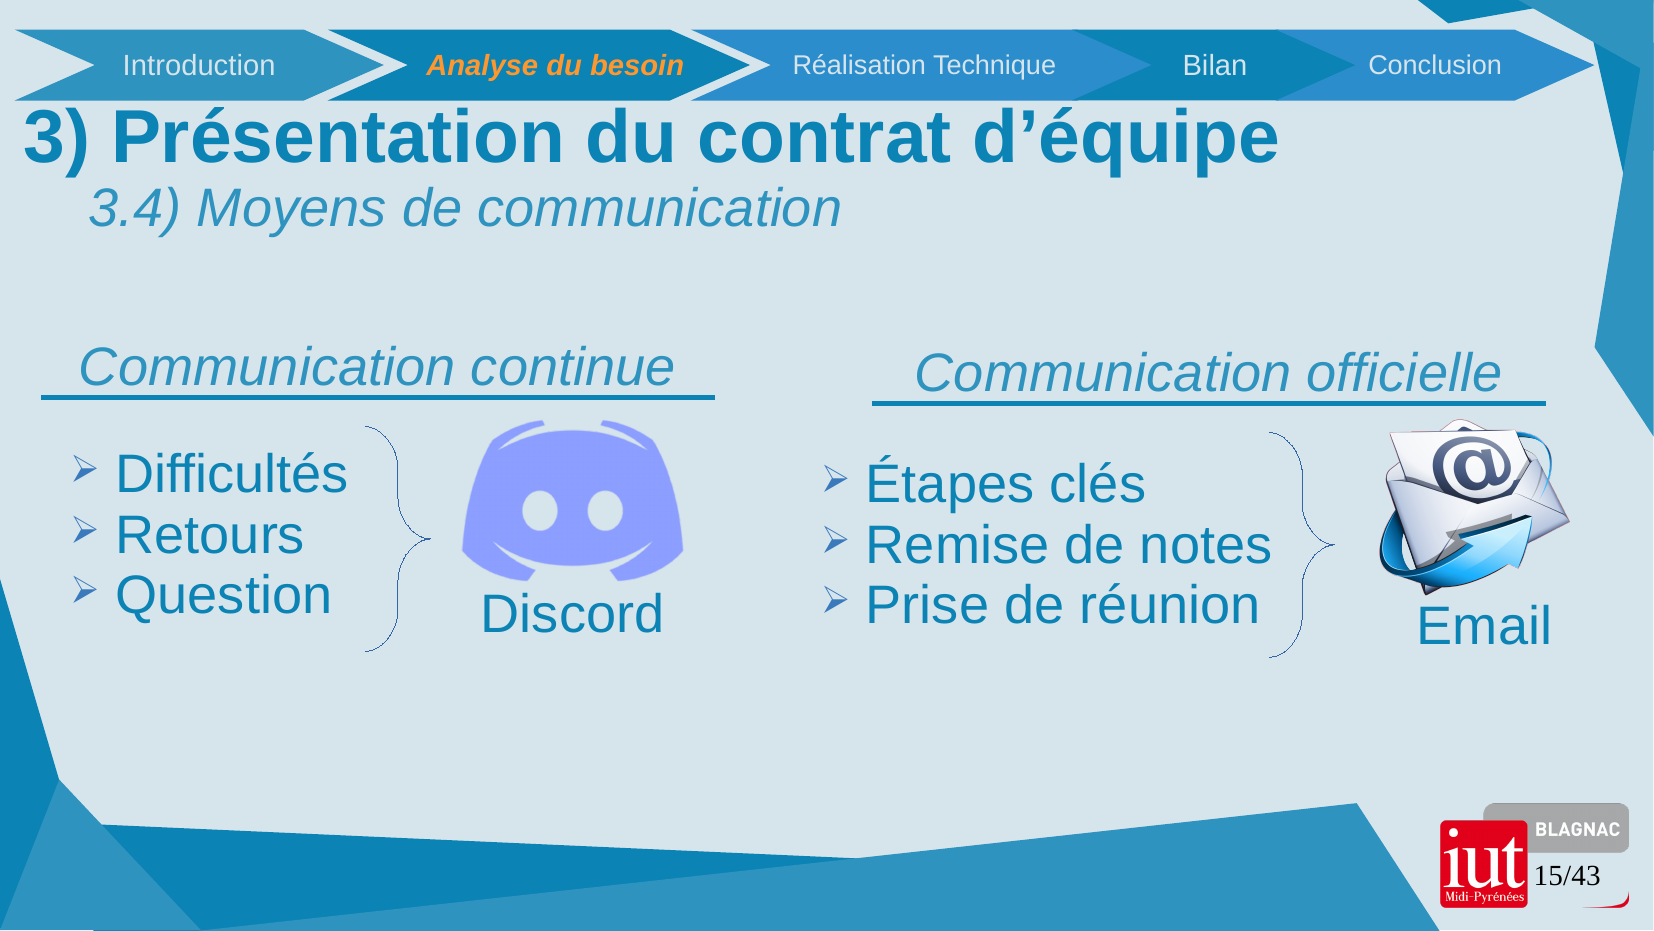

Bilan
Introduction
 Analyse du besoin
Réalisation Technique
Conclusion
# 3) Présentation du contrat d’équipe
3.4) Moyens de communication
Communication continue
Communication officielle
Discord
 Difficultés
 Retours
 Question
Email
 Étapes clés
 Remise de notes
 Prise de réunion
15